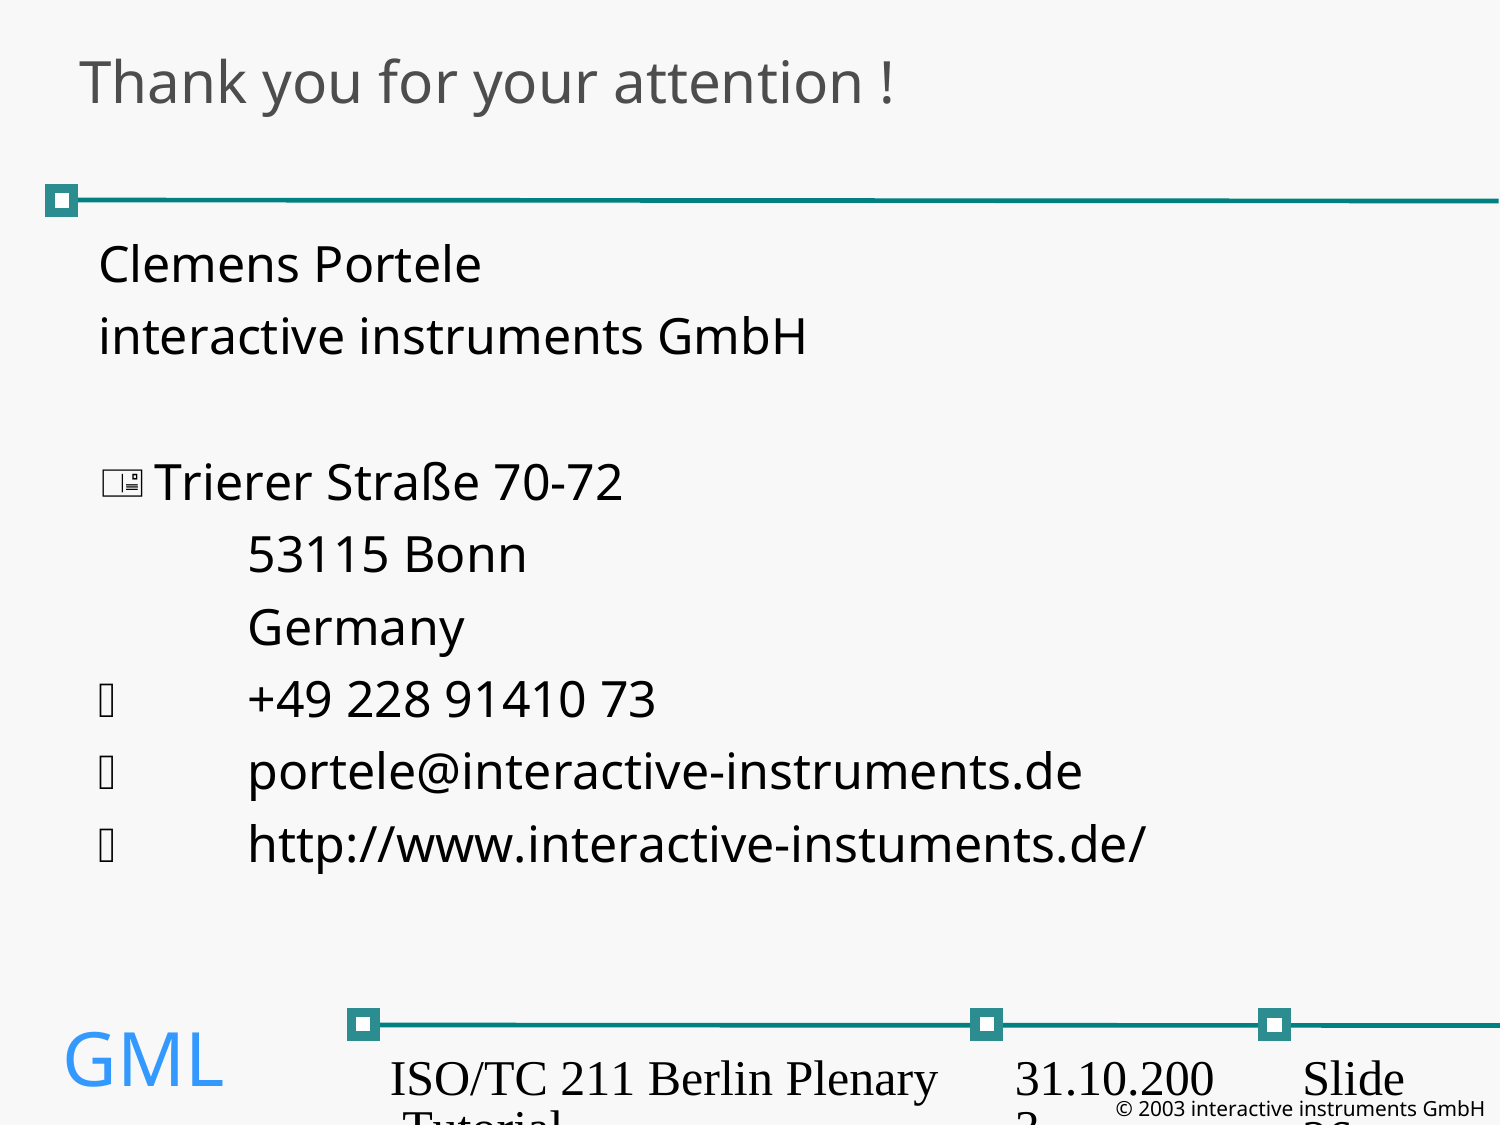

# Thank you for your attention !
Clemens Portele
interactive instruments GmbH
	Trierer Straße 70-72
		53115 Bonn
		Germany
		+49 228 91410 73
		portele@interactive-instruments.de
		http://www.interactive-instuments.de/
ISO/TC 211 Berlin Plenary Tutorial
31.10.2003
26